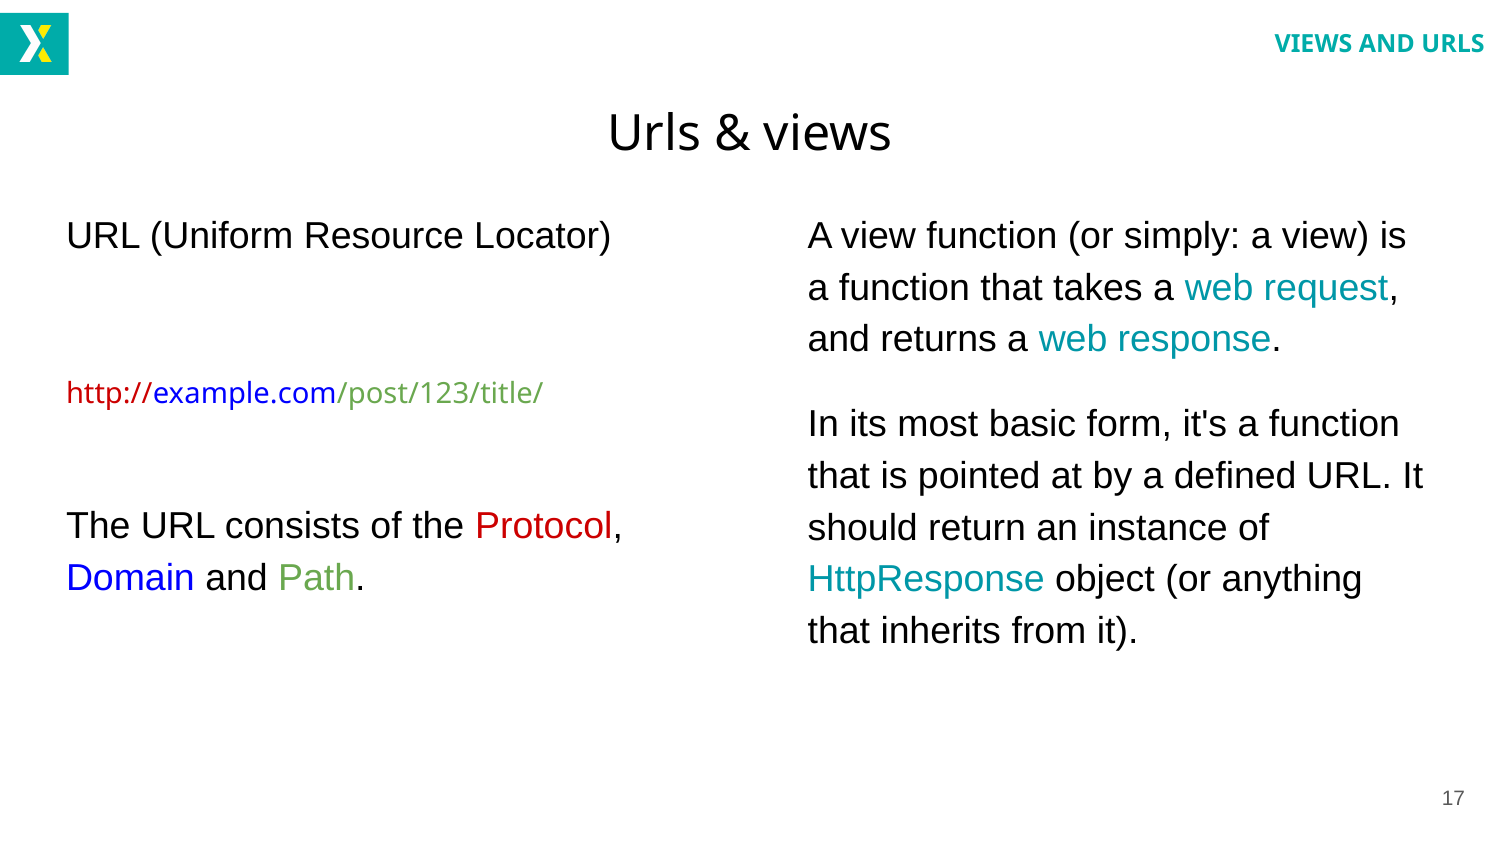

# Urls & views
URL (Uniform Resource Locator)
http://example.com/post/123/title/
The URL consists of the Protocol, Domain and Path.
A view function (or simply: a view) is a function that takes a web request, and returns a web response.
In its most basic form, it's a function that is pointed at by a defined URL. It should return an instance of HttpResponse object (or anything that inherits from it).